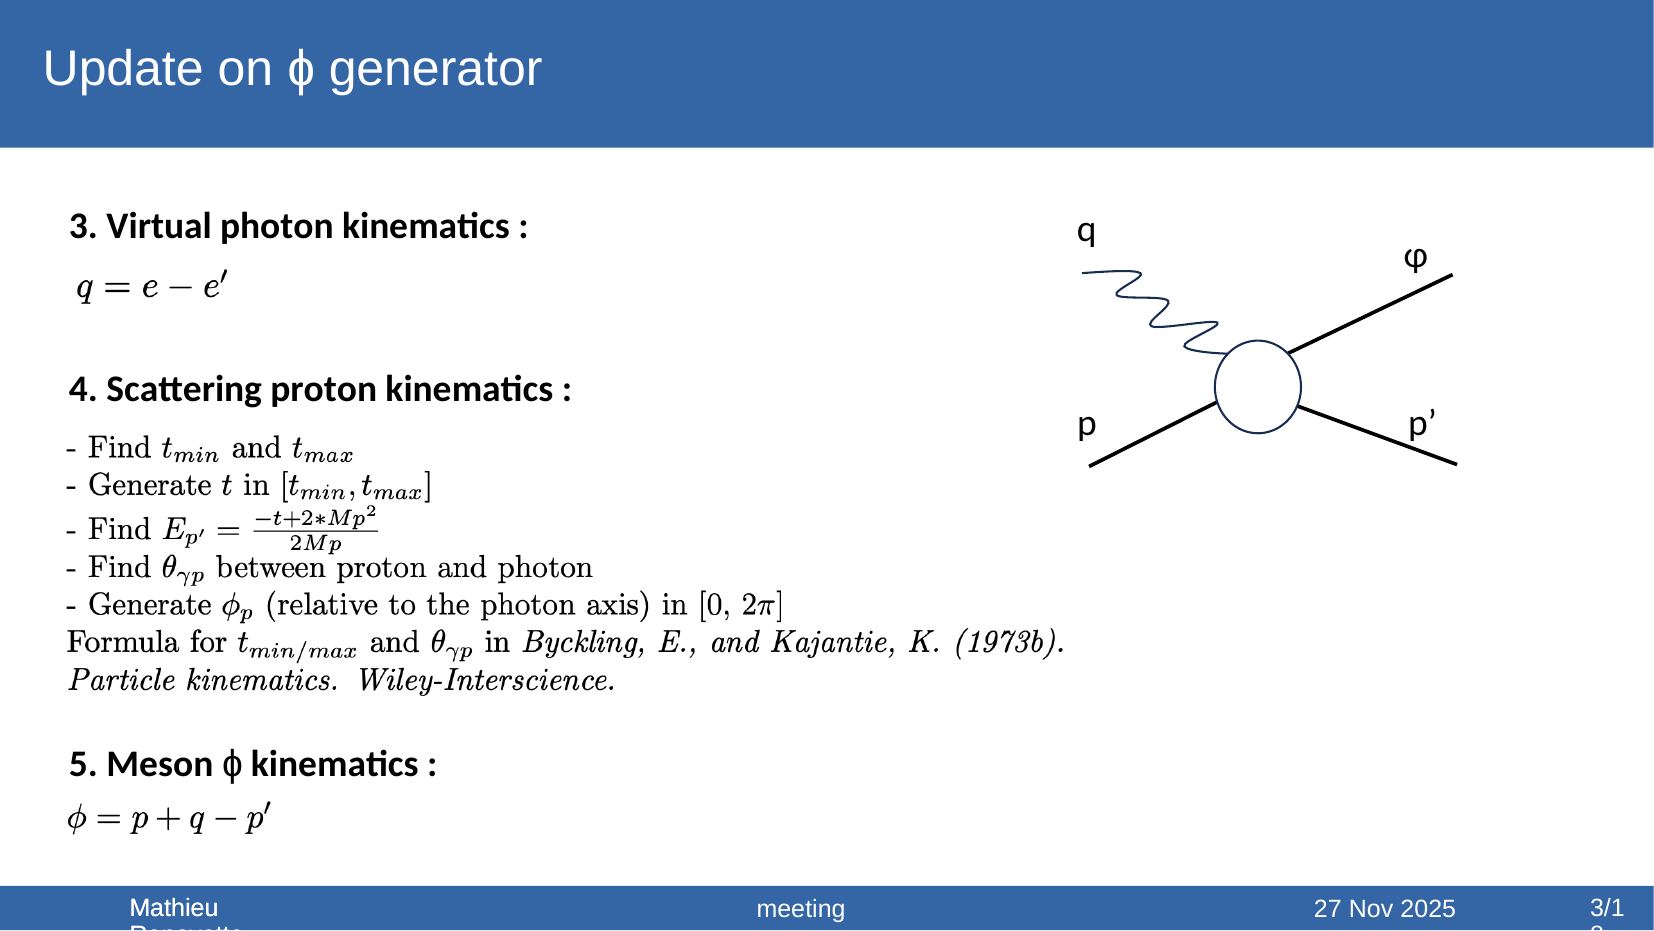

Update on ɸ generator
3. Virtual photon kinematics :
q
ɸ
4. Scattering proton kinematics :
p
p’
5. Meson ɸ kinematics :
Mathieu Ronayette
3/18
Mathieu Ronayette
 meeting
27 Nov 2025